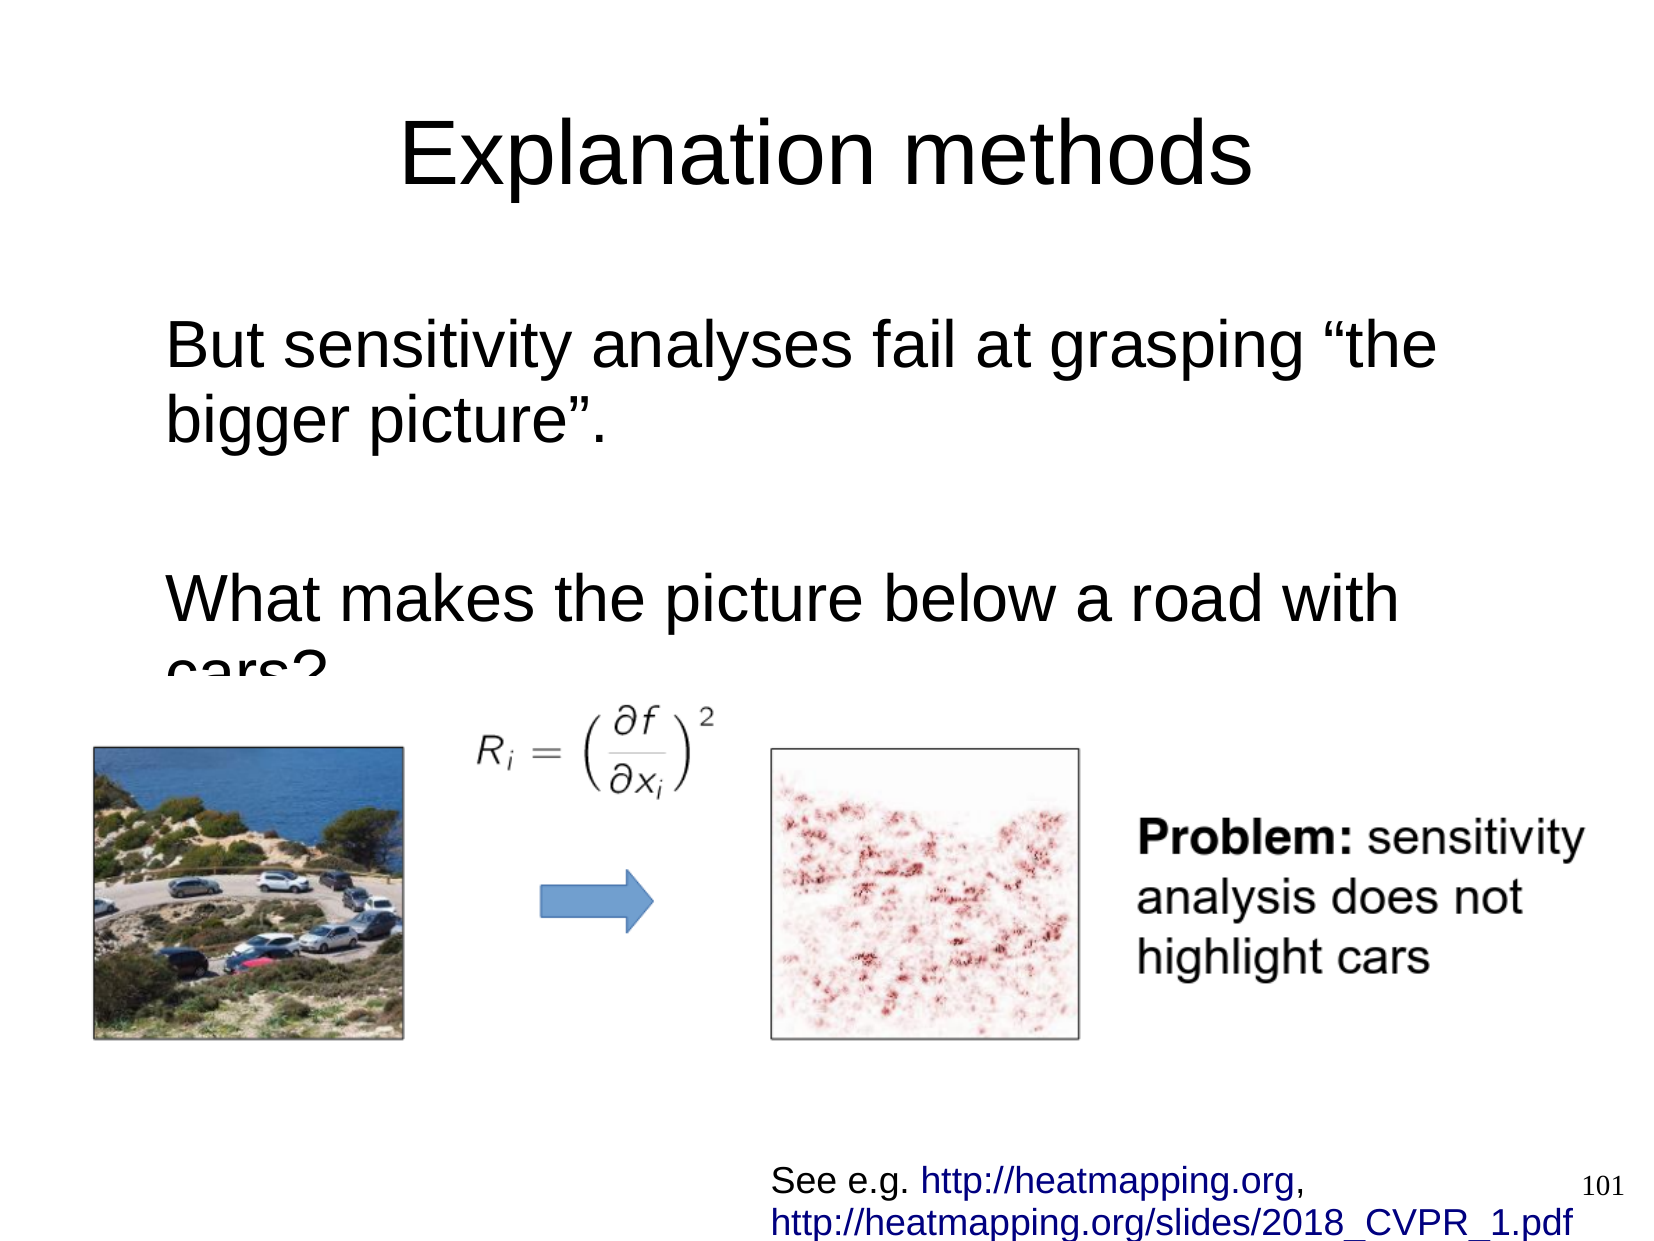

# Explanation methods
But sensitivity analyses fail at grasping “the bigger picture”.
What makes the picture below a road with cars?
See e.g. http://heatmapping.org, http://heatmapping.org/slides/2018_CVPR_1.pdf
101